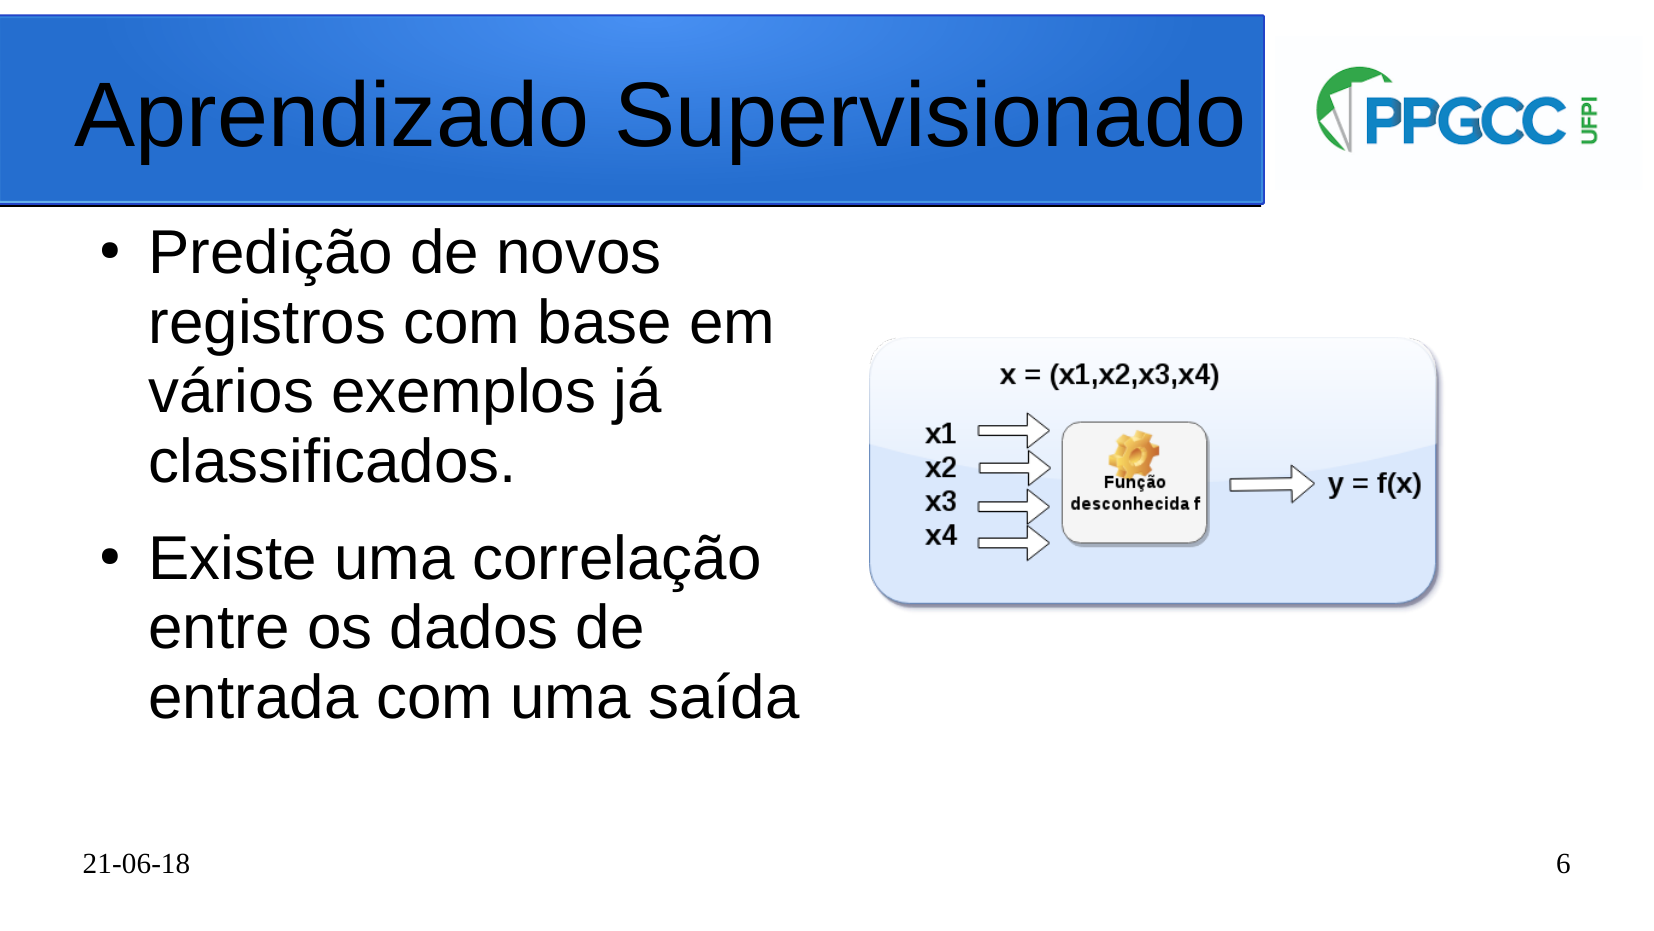

# Aprendizado Supervisionado
Predição de novos registros com base em vários exemplos já classificados.
Existe uma correlação entre os dados de entrada com uma saída
21-06-18
6